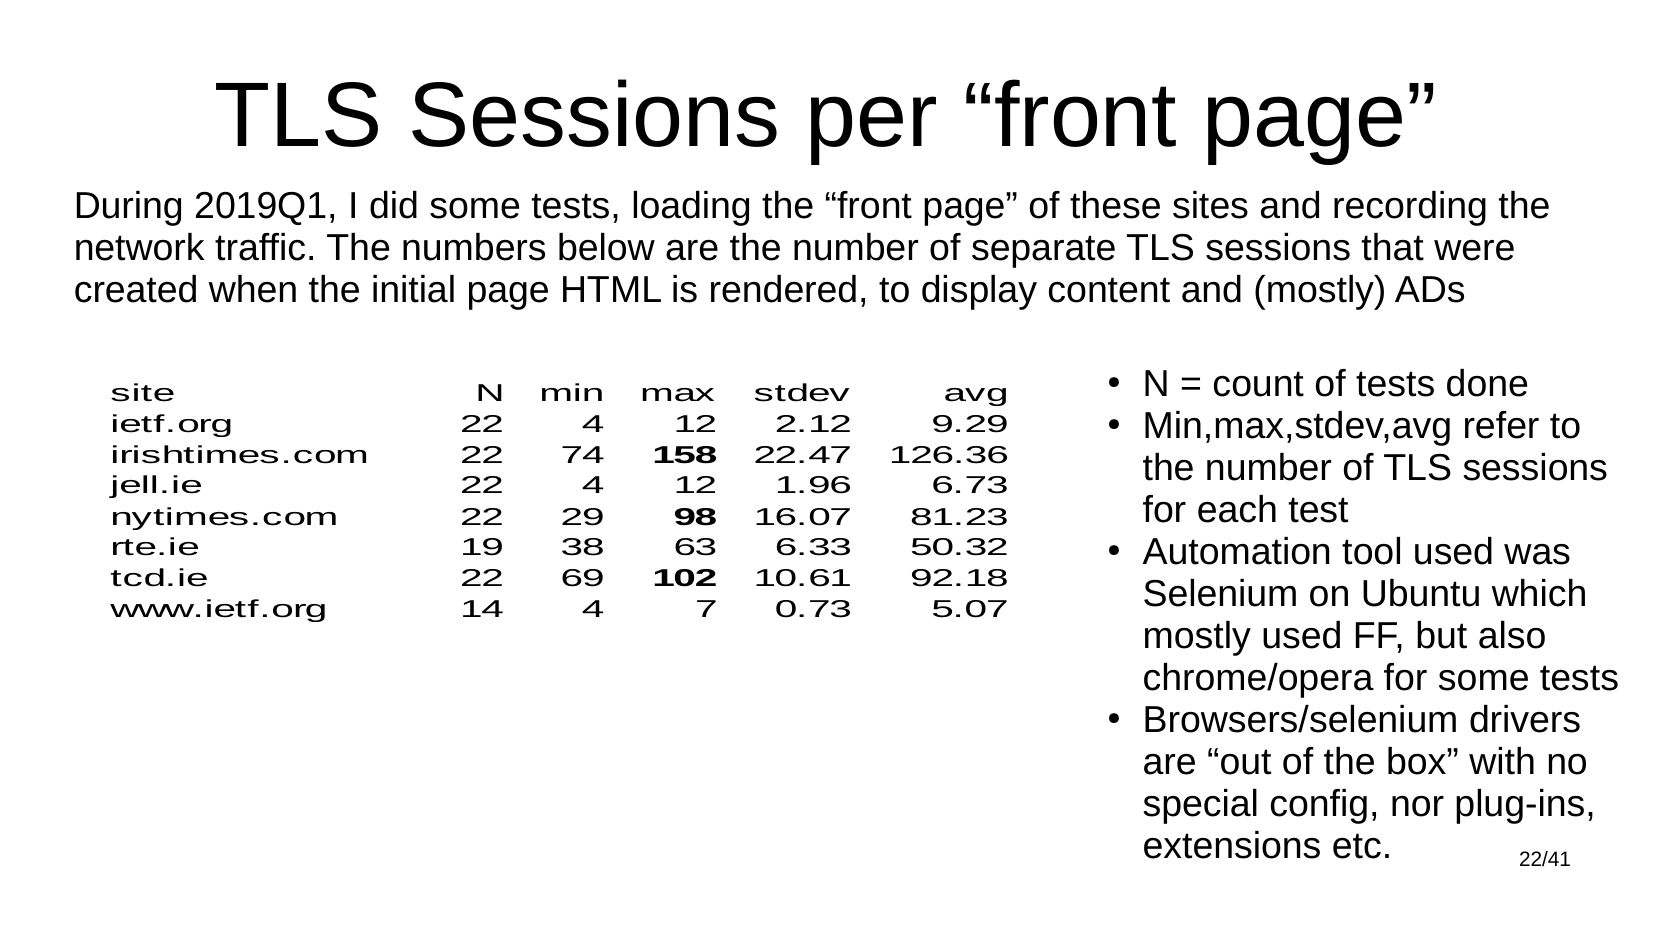

# TLS Sessions per “front page”
During 2019Q1, I did some tests, loading the “front page” of these sites and recording the network traffic. The numbers below are the number of separate TLS sessions that were created when the initial page HTML is rendered, to display content and (mostly) ADs
N = count of tests done
Min,max,stdev,avg refer to
the number of TLS sessions
for each test
Automation tool used was
Selenium on Ubuntu which
mostly used FF, but also
chrome/opera for some tests
Browsers/selenium drivers
are “out of the box” with no
special config, nor plug-ins,
extensions etc.
22